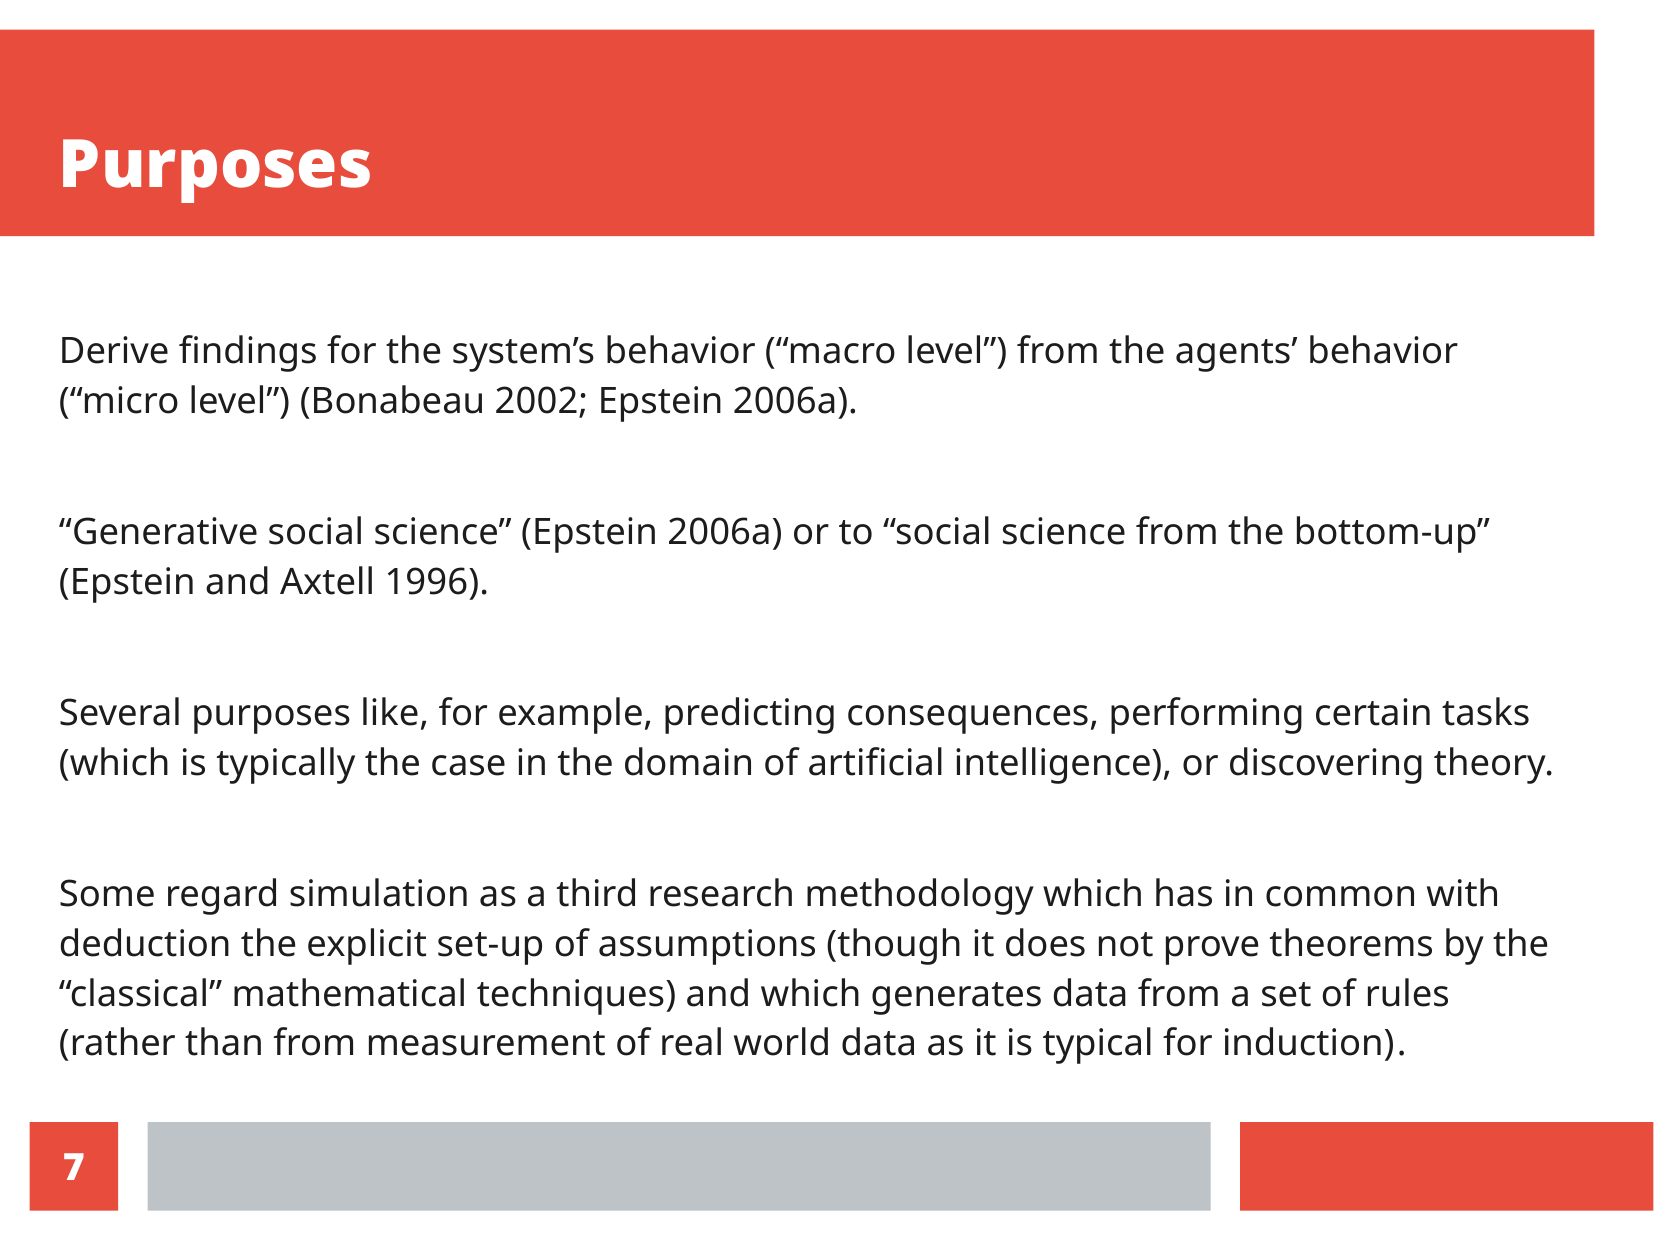

# Purposes
Derive findings for the system’s behavior (“macro level”) from the agents’ behavior (“micro level”) (Bonabeau 2002; Epstein 2006a).
“Generative social science” (Epstein 2006a) or to “social science from the bottom-up” (Epstein and Axtell 1996).
Several purposes like, for example, predicting consequences, performing certain tasks (which is typically the case in the domain of artificial intelligence), or discovering theory.
Some regard simulation as a third research methodology which has in common with deduction the explicit set-up of assumptions (though it does not prove theorems by the “classical” mathematical techniques) and which generates data from a set of rules (rather than from measurement of real world data as it is typical for induction).
7